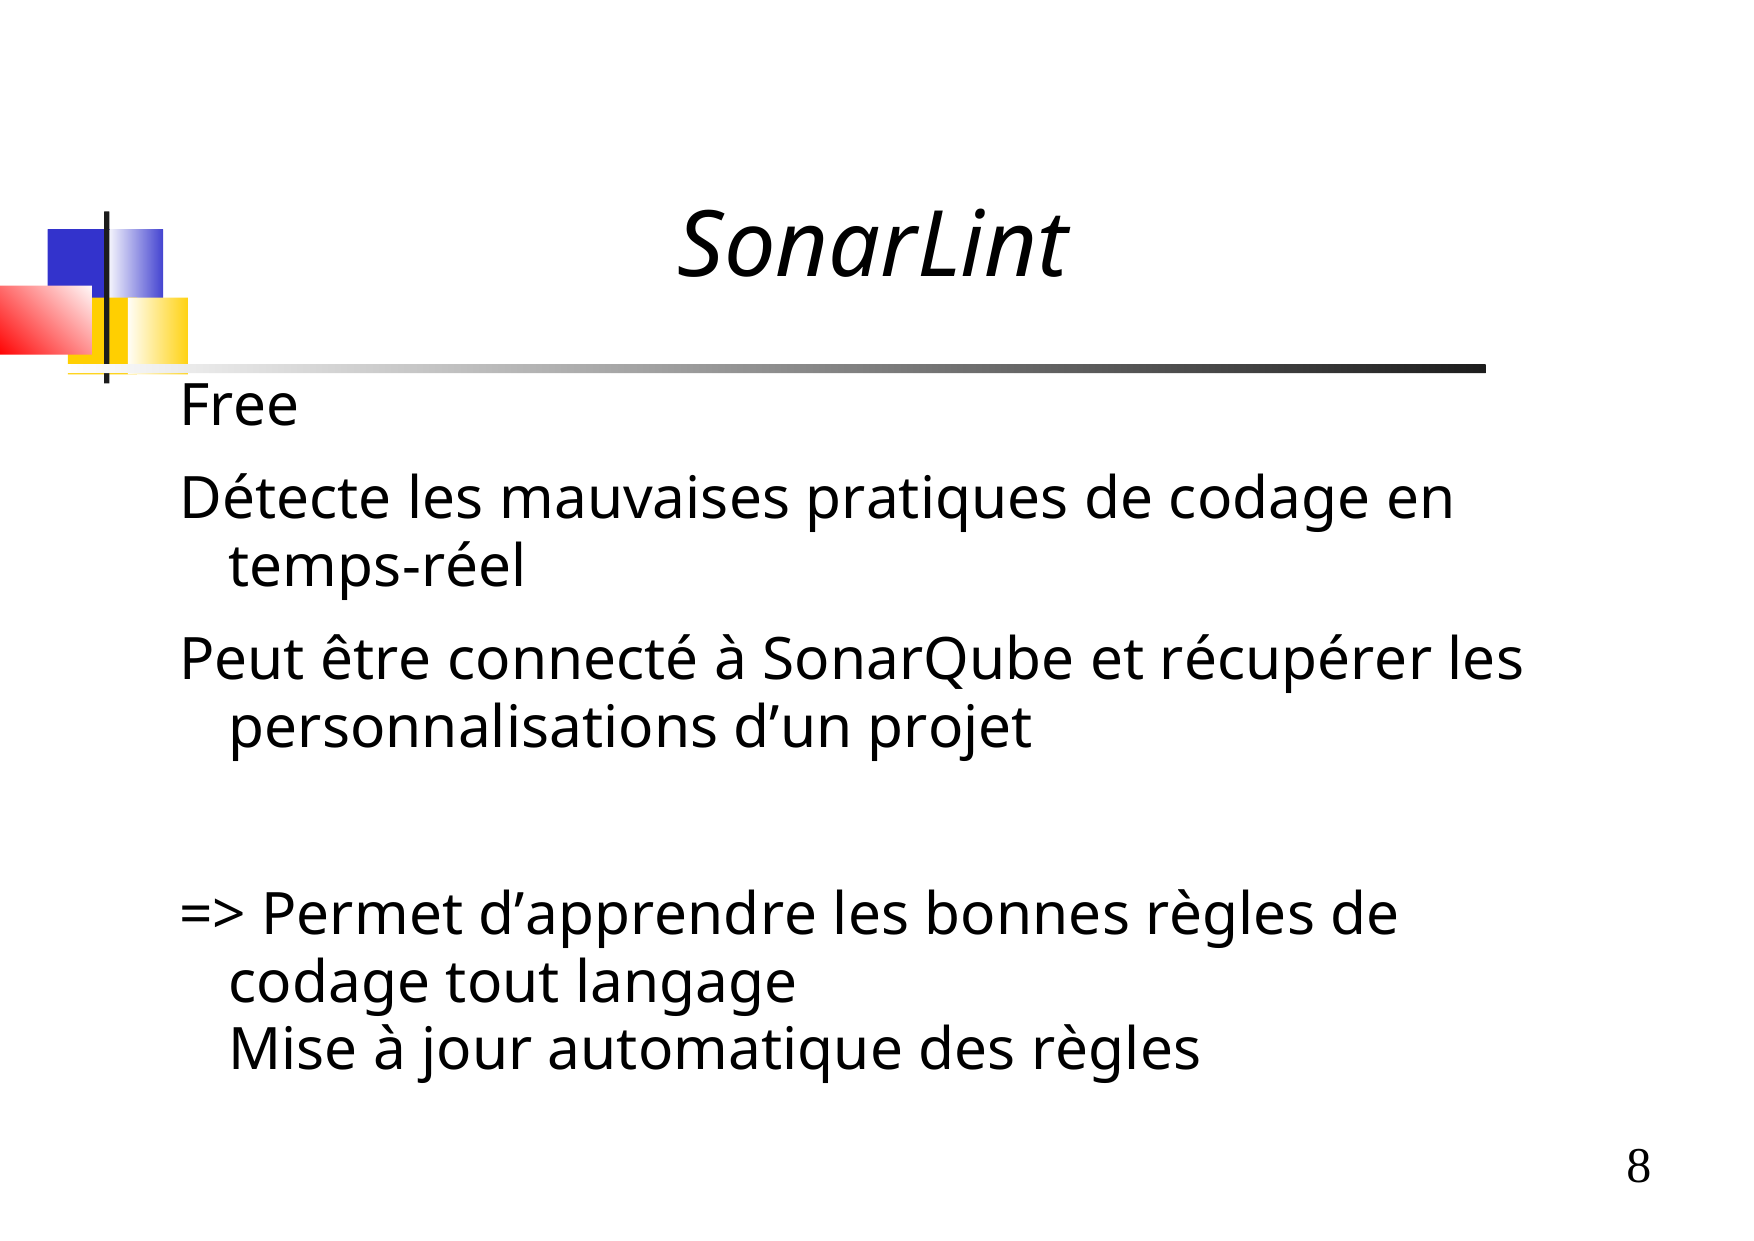

# SonarLint
Free
Détecte les mauvaises pratiques de codage en temps-réel
Peut être connecté à SonarQube et récupérer les personnalisations d’un projet
=> Permet d’apprendre les bonnes règles de codage tout langage
Mise à jour automatique des règles